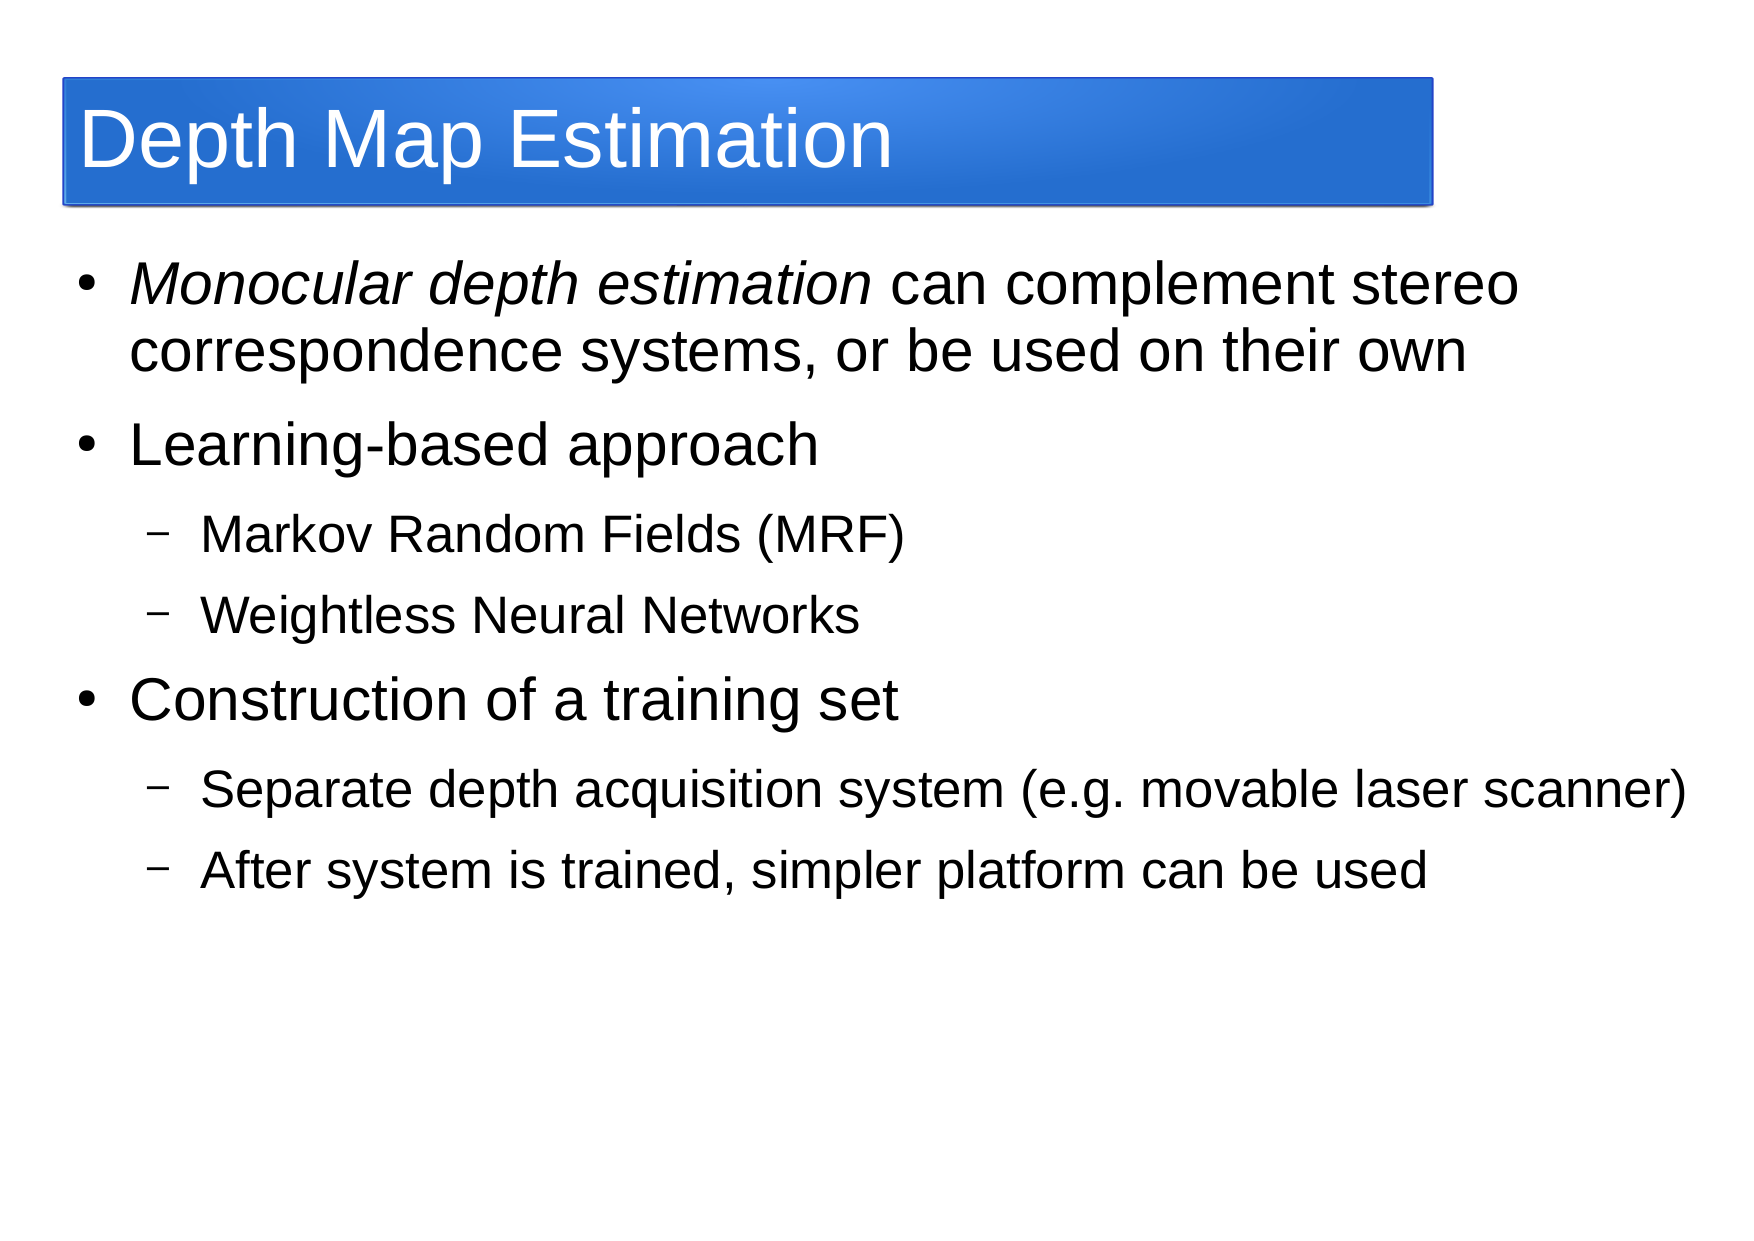

# Depth Map Estimation
Monocular depth estimation can complement stereo correspondence systems, or be used on their own
Learning-based approach
Markov Random Fields (MRF)
Weightless Neural Networks
Construction of a training set
Separate depth acquisition system (e.g. movable laser scanner)
After system is trained, simpler platform can be used